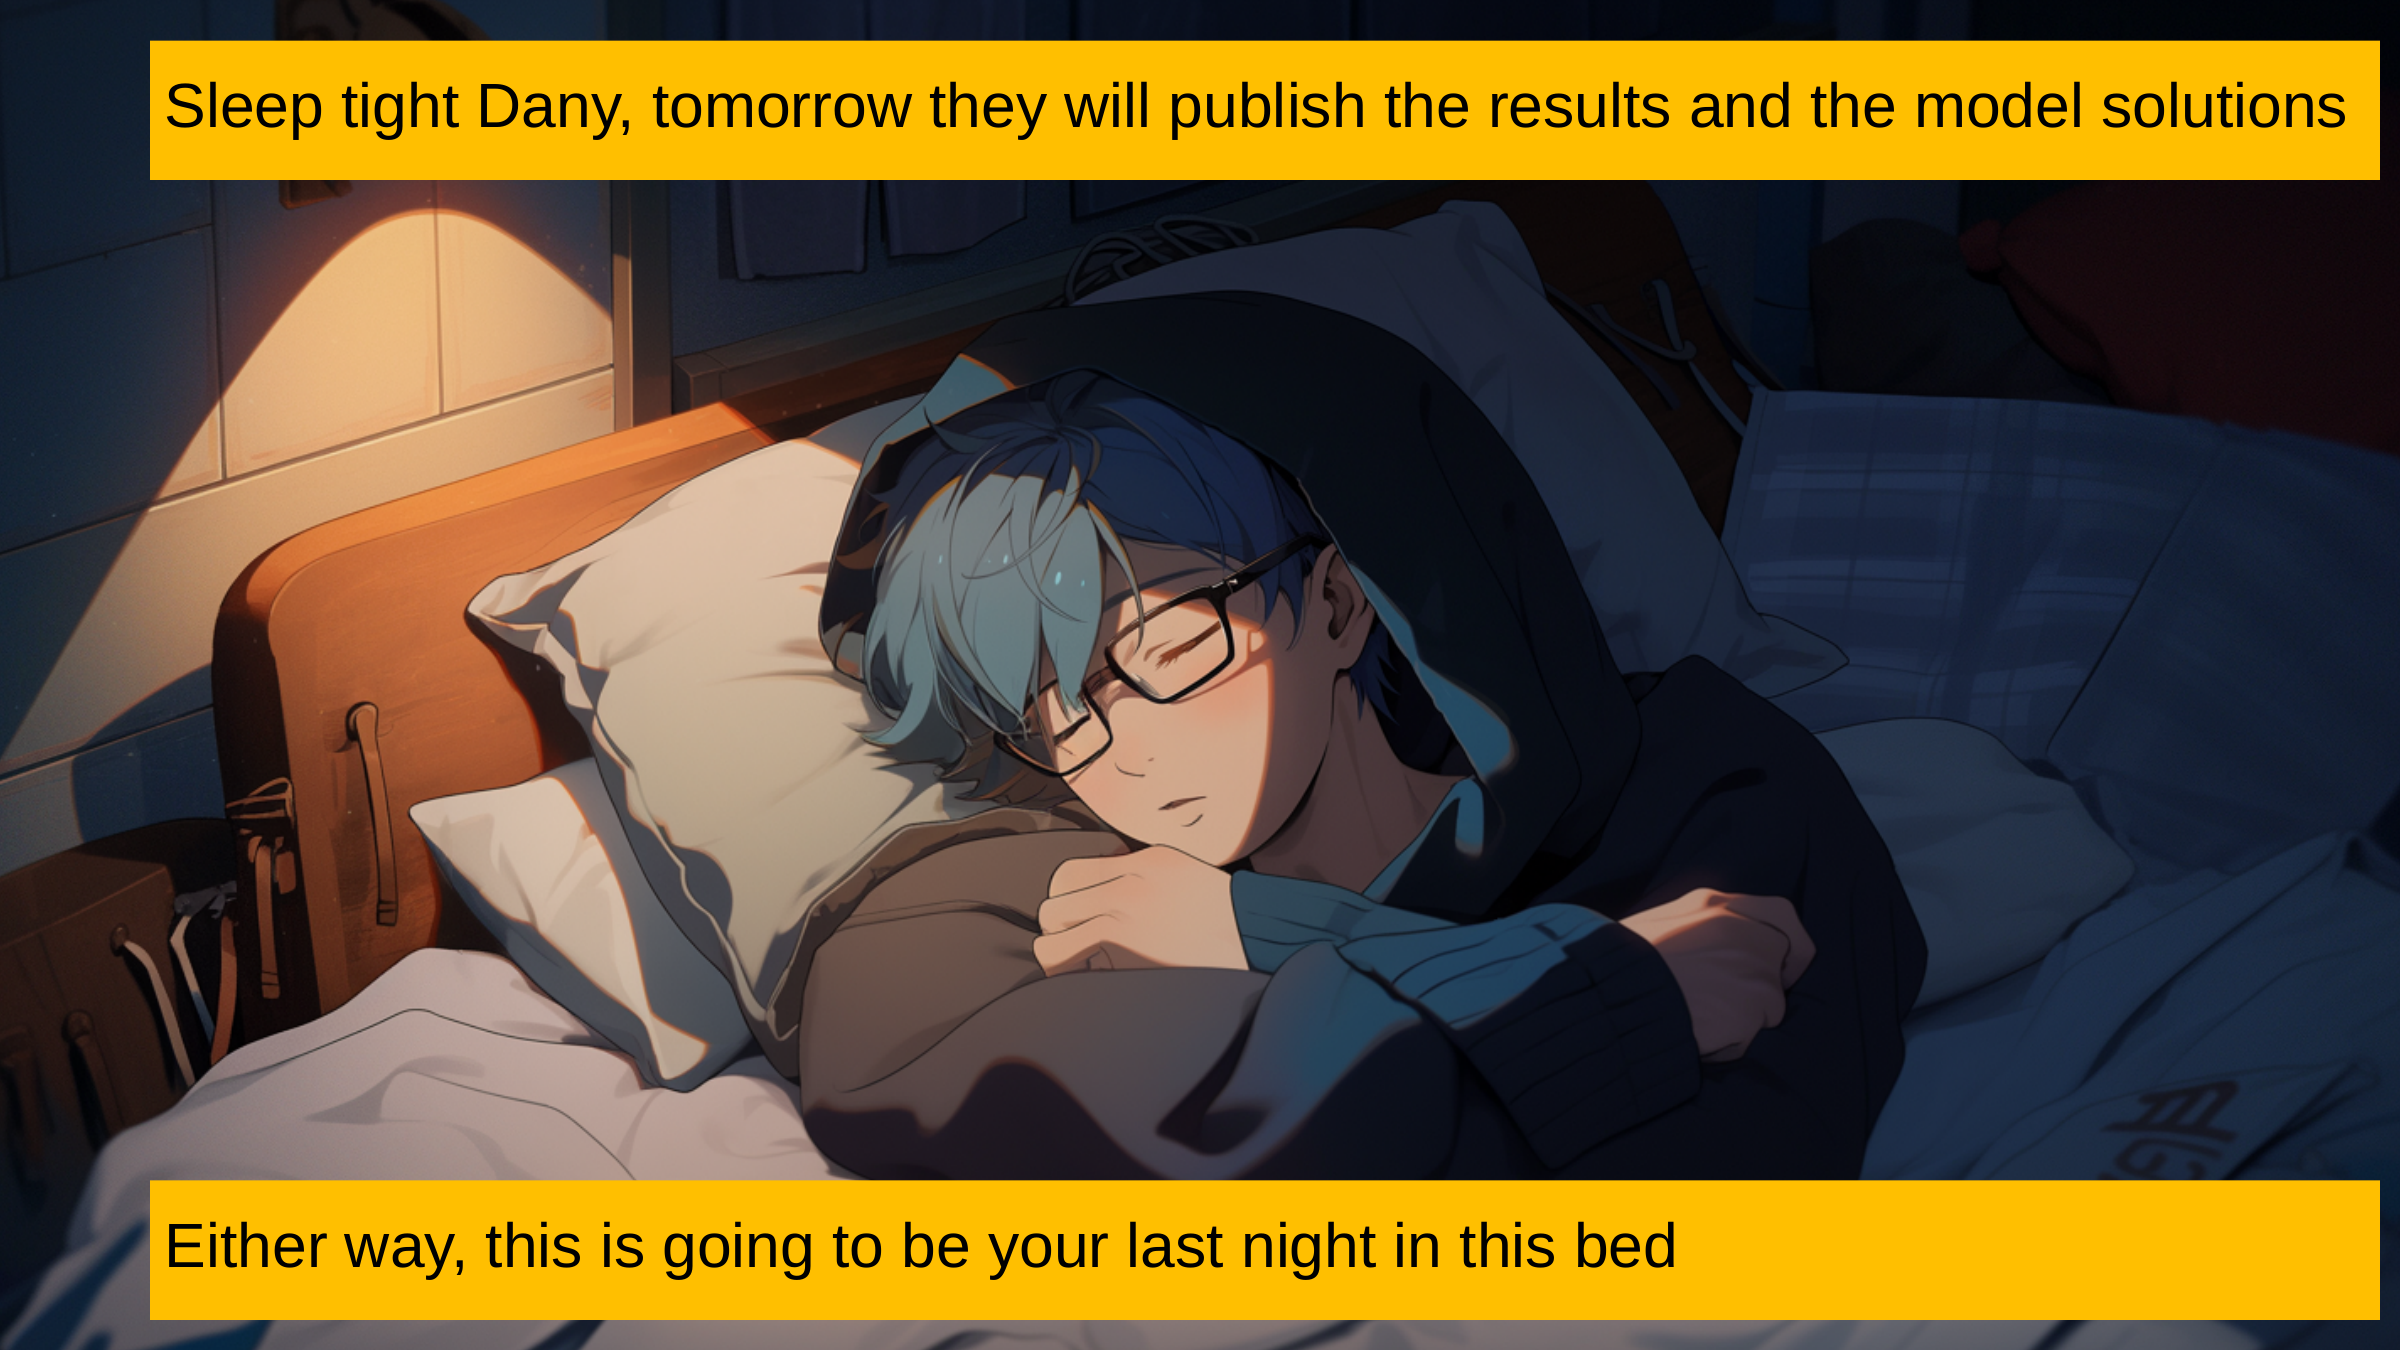

Sleep tight Dany, tomorrow they will publish the results and the model solutions
Either way, this is going to be your last night in this bed